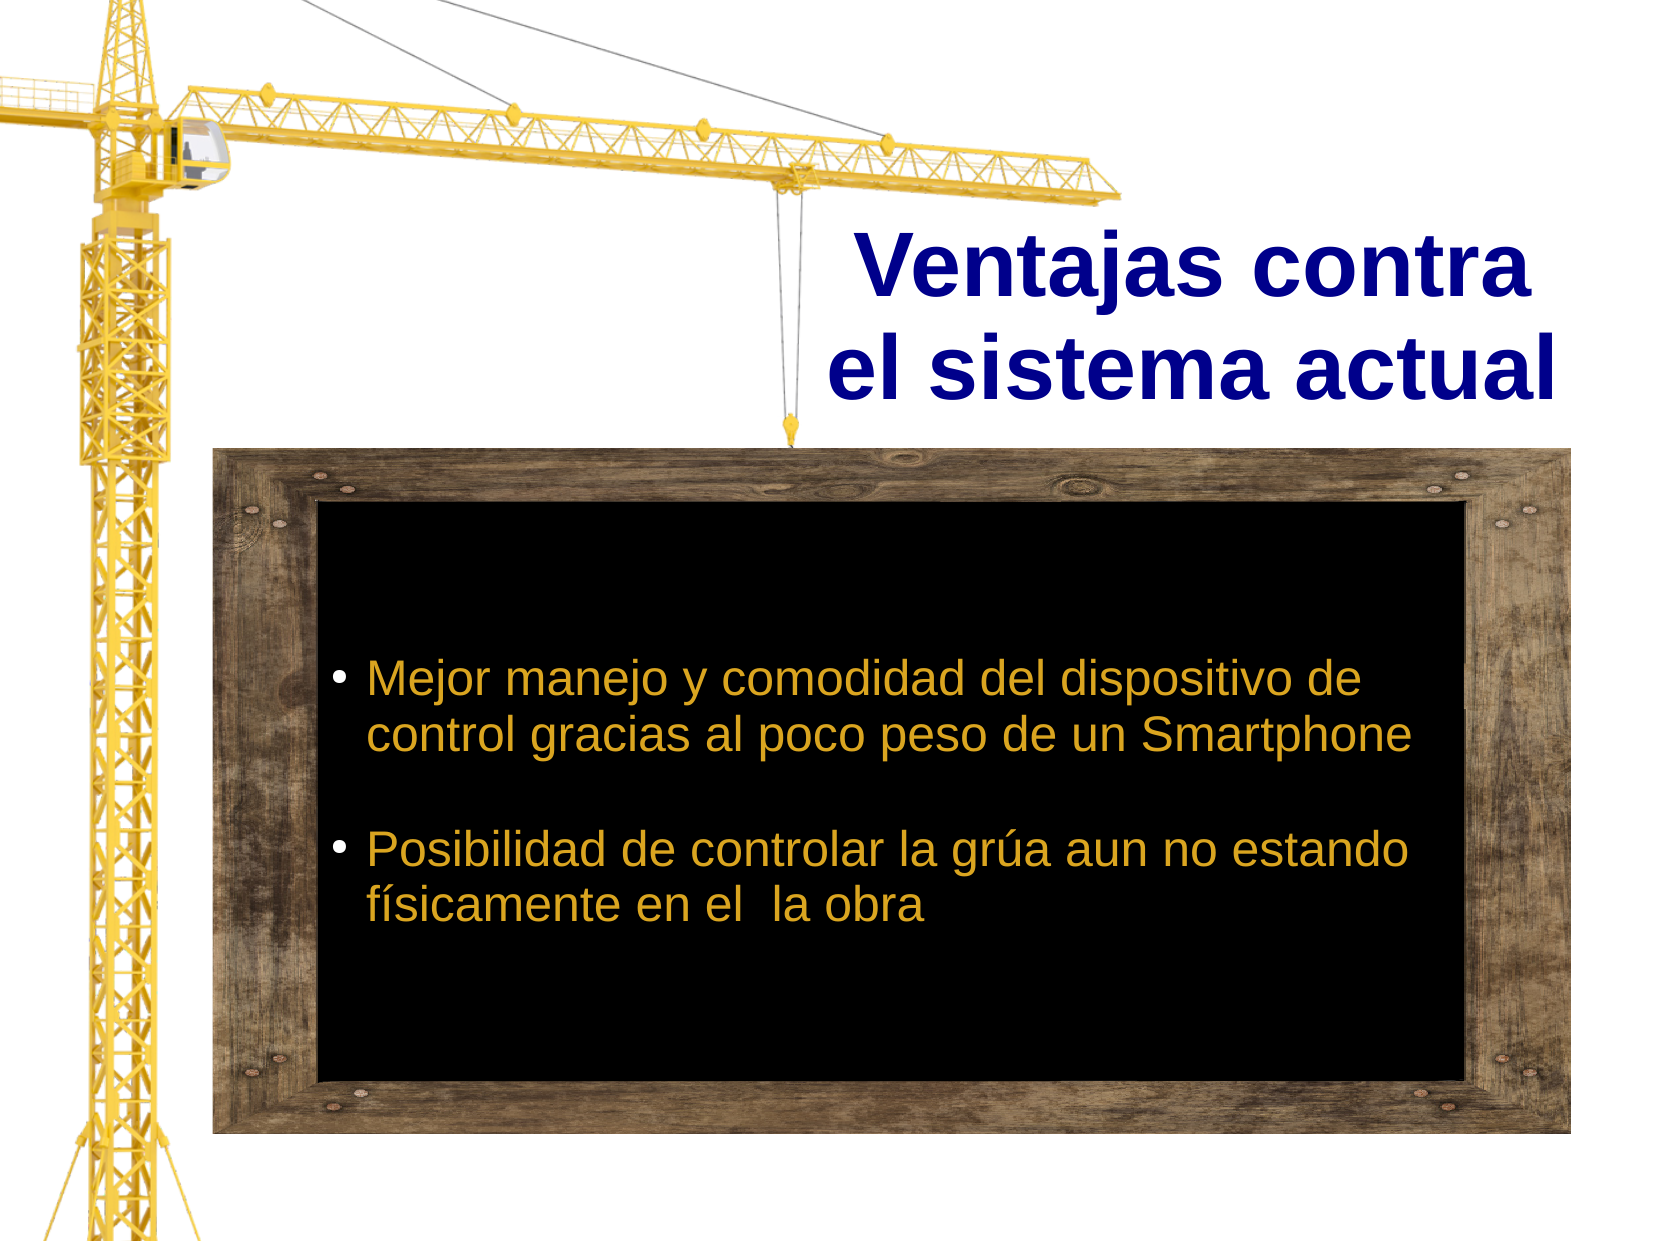

# Ventajas contra el sistema actual
Mejor manejo y comodidad del dispositivo de control gracias al poco peso de un Smartphone
Posibilidad de controlar la grúa aun no estando físicamente en el la obra